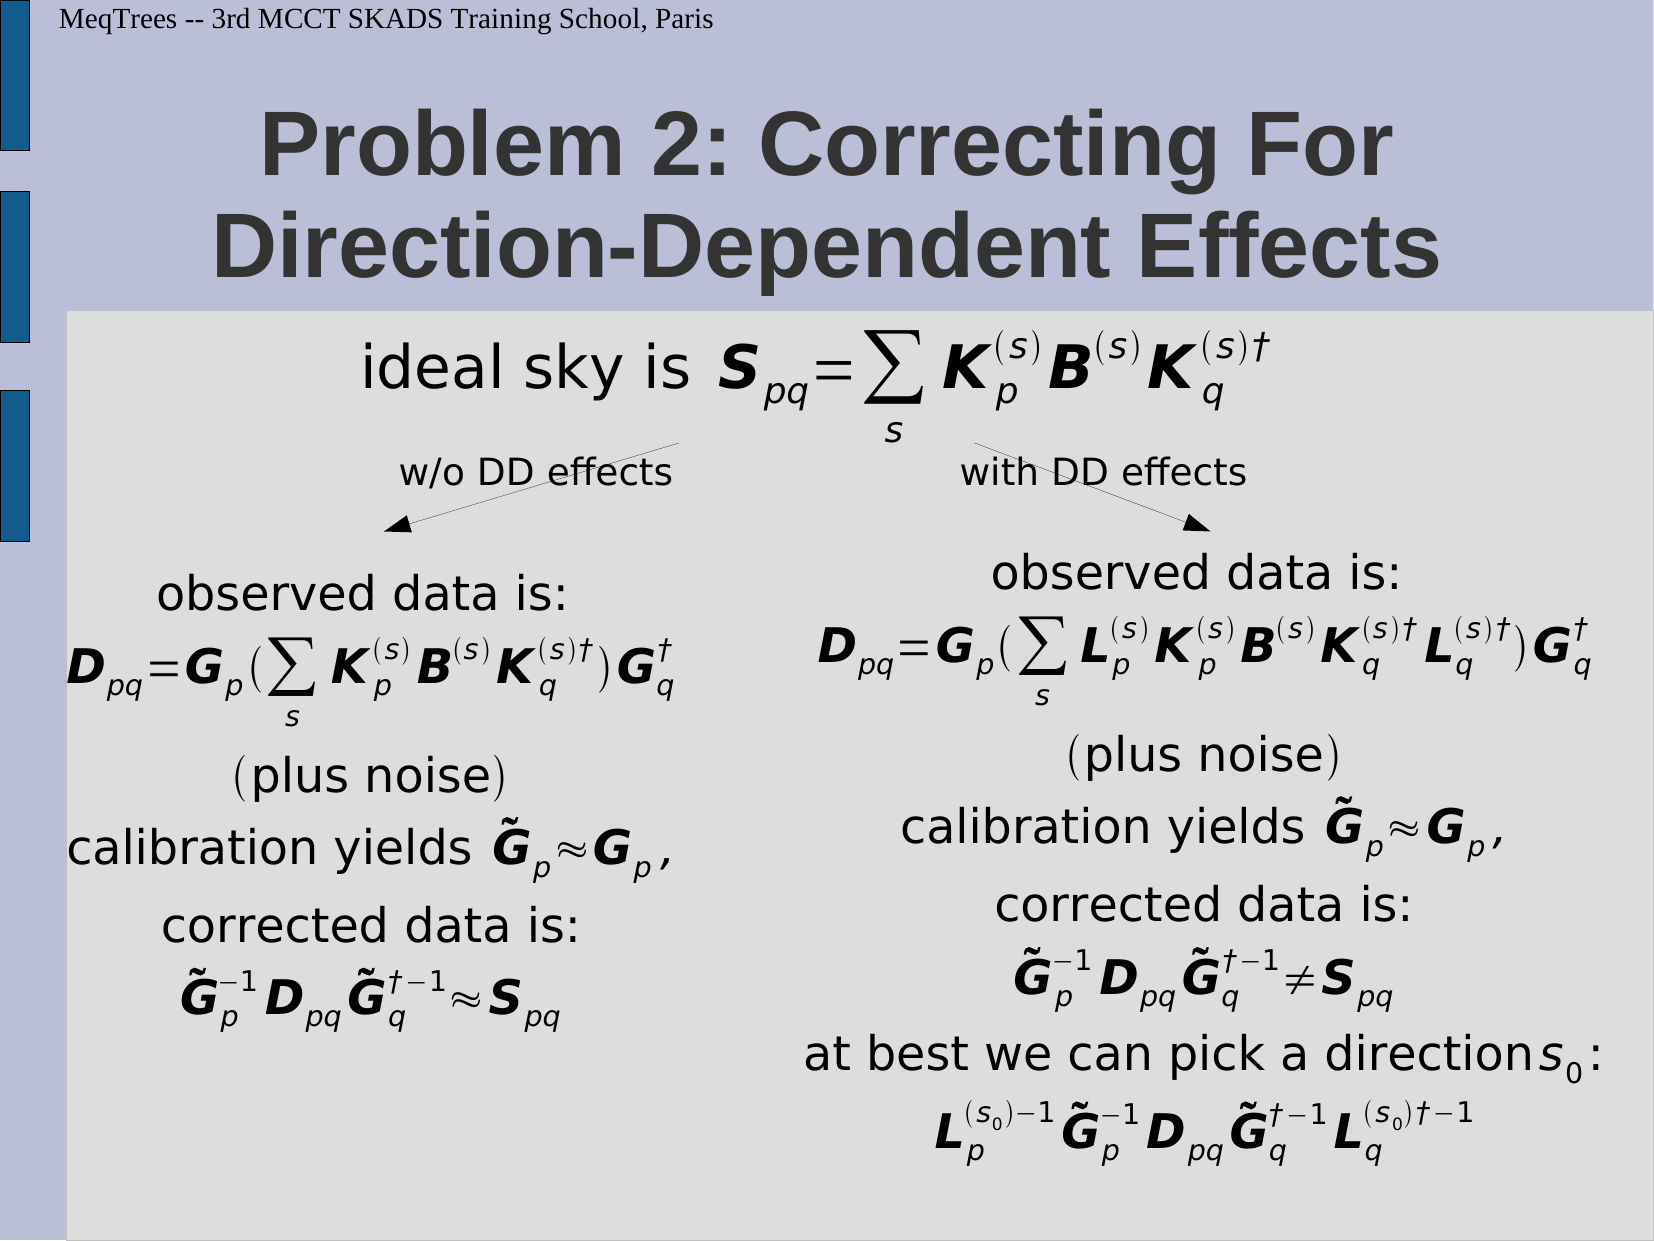

MeqTrees -- 3rd MCCT SKADS Training School, Paris
# Problem 2: Correcting For Direction-Dependent Effects
w/o DD effects
with DD effects